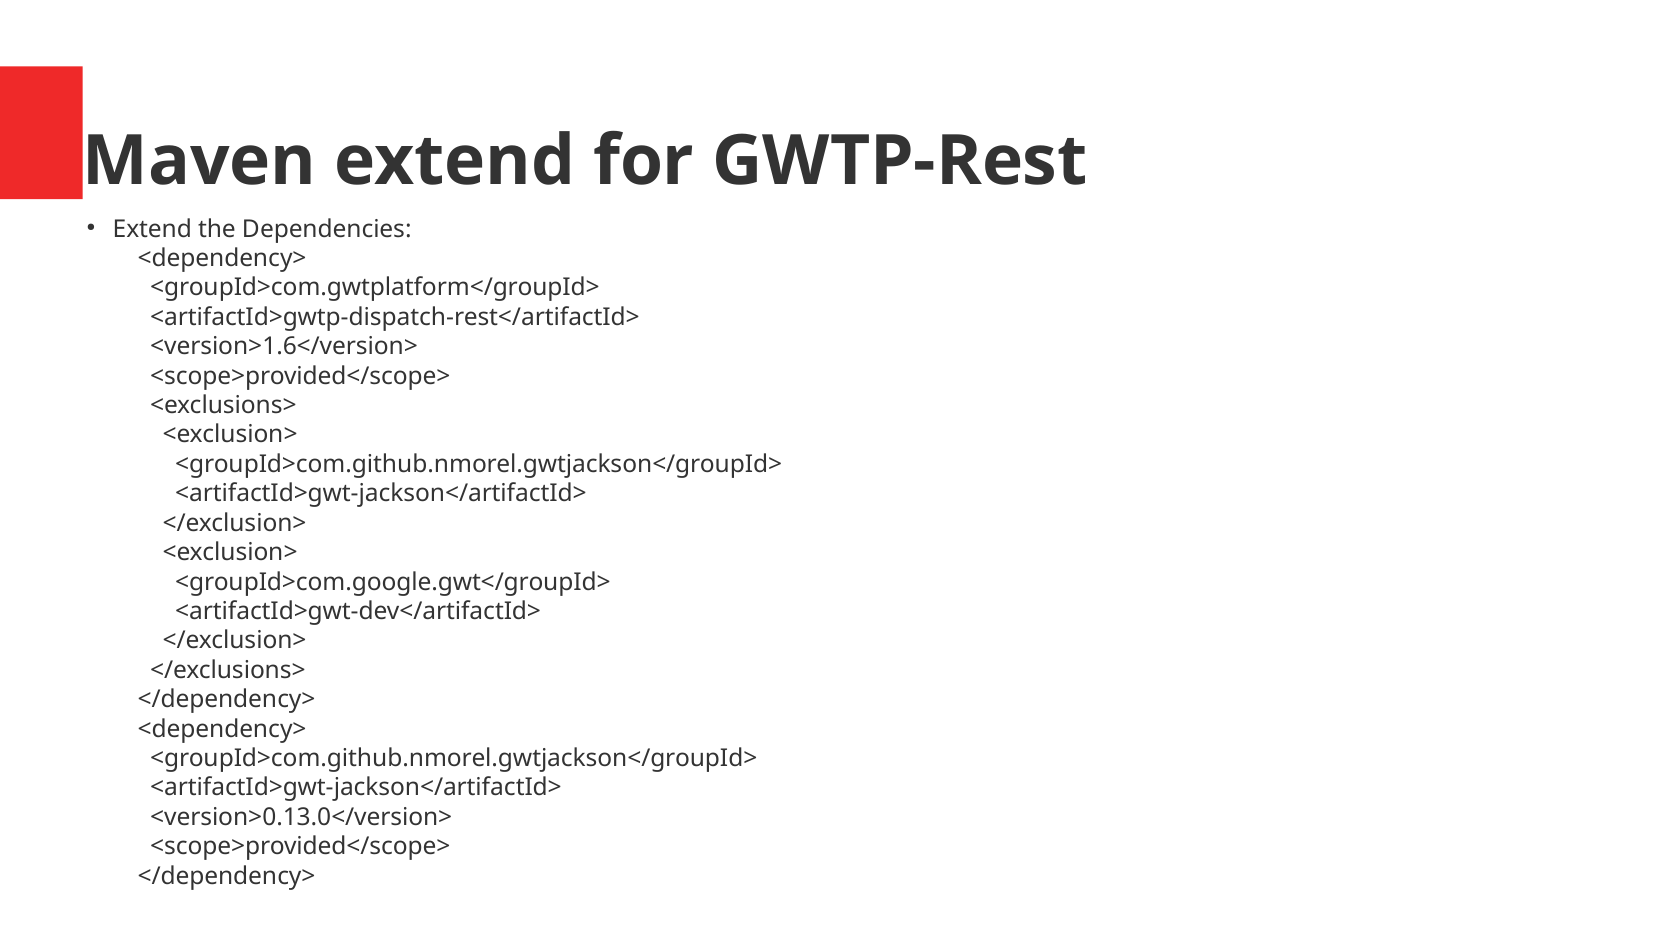

# Maven extend for GWTP-Rest
Extend the Dependencies:
 <dependency>
 <groupId>com.gwtplatform</groupId>
 <artifactId>gwtp-dispatch-rest</artifactId>
 <version>1.6</version>
 <scope>provided</scope>
 <exclusions>
 <exclusion>
 <groupId>com.github.nmorel.gwtjackson</groupId>
 <artifactId>gwt-jackson</artifactId>
 </exclusion>
 <exclusion>
 <groupId>com.google.gwt</groupId>
 <artifactId>gwt-dev</artifactId>
 </exclusion>
 </exclusions>
 </dependency>
 <dependency>
 <groupId>com.github.nmorel.gwtjackson</groupId>
 <artifactId>gwt-jackson</artifactId>
 <version>0.13.0</version>
 <scope>provided</scope>
 </dependency>